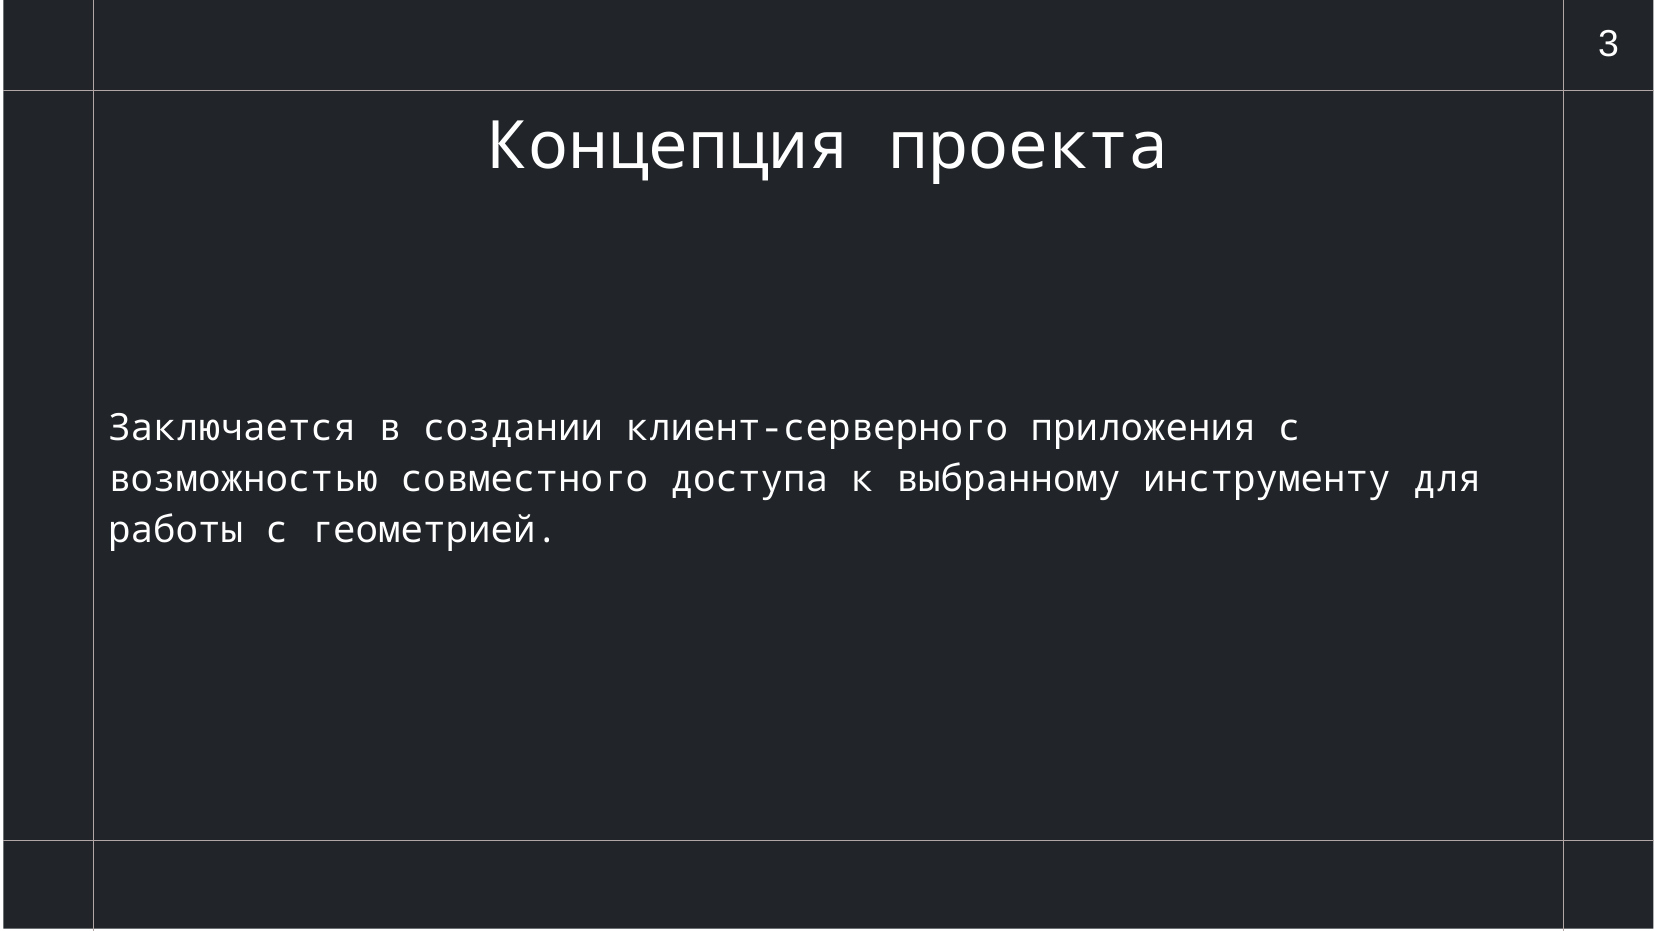

Концепция проекта
Заключается в создании клиент-серверного приложения с возможностью совместного доступа к выбранному инструменту для работы с геометрией.